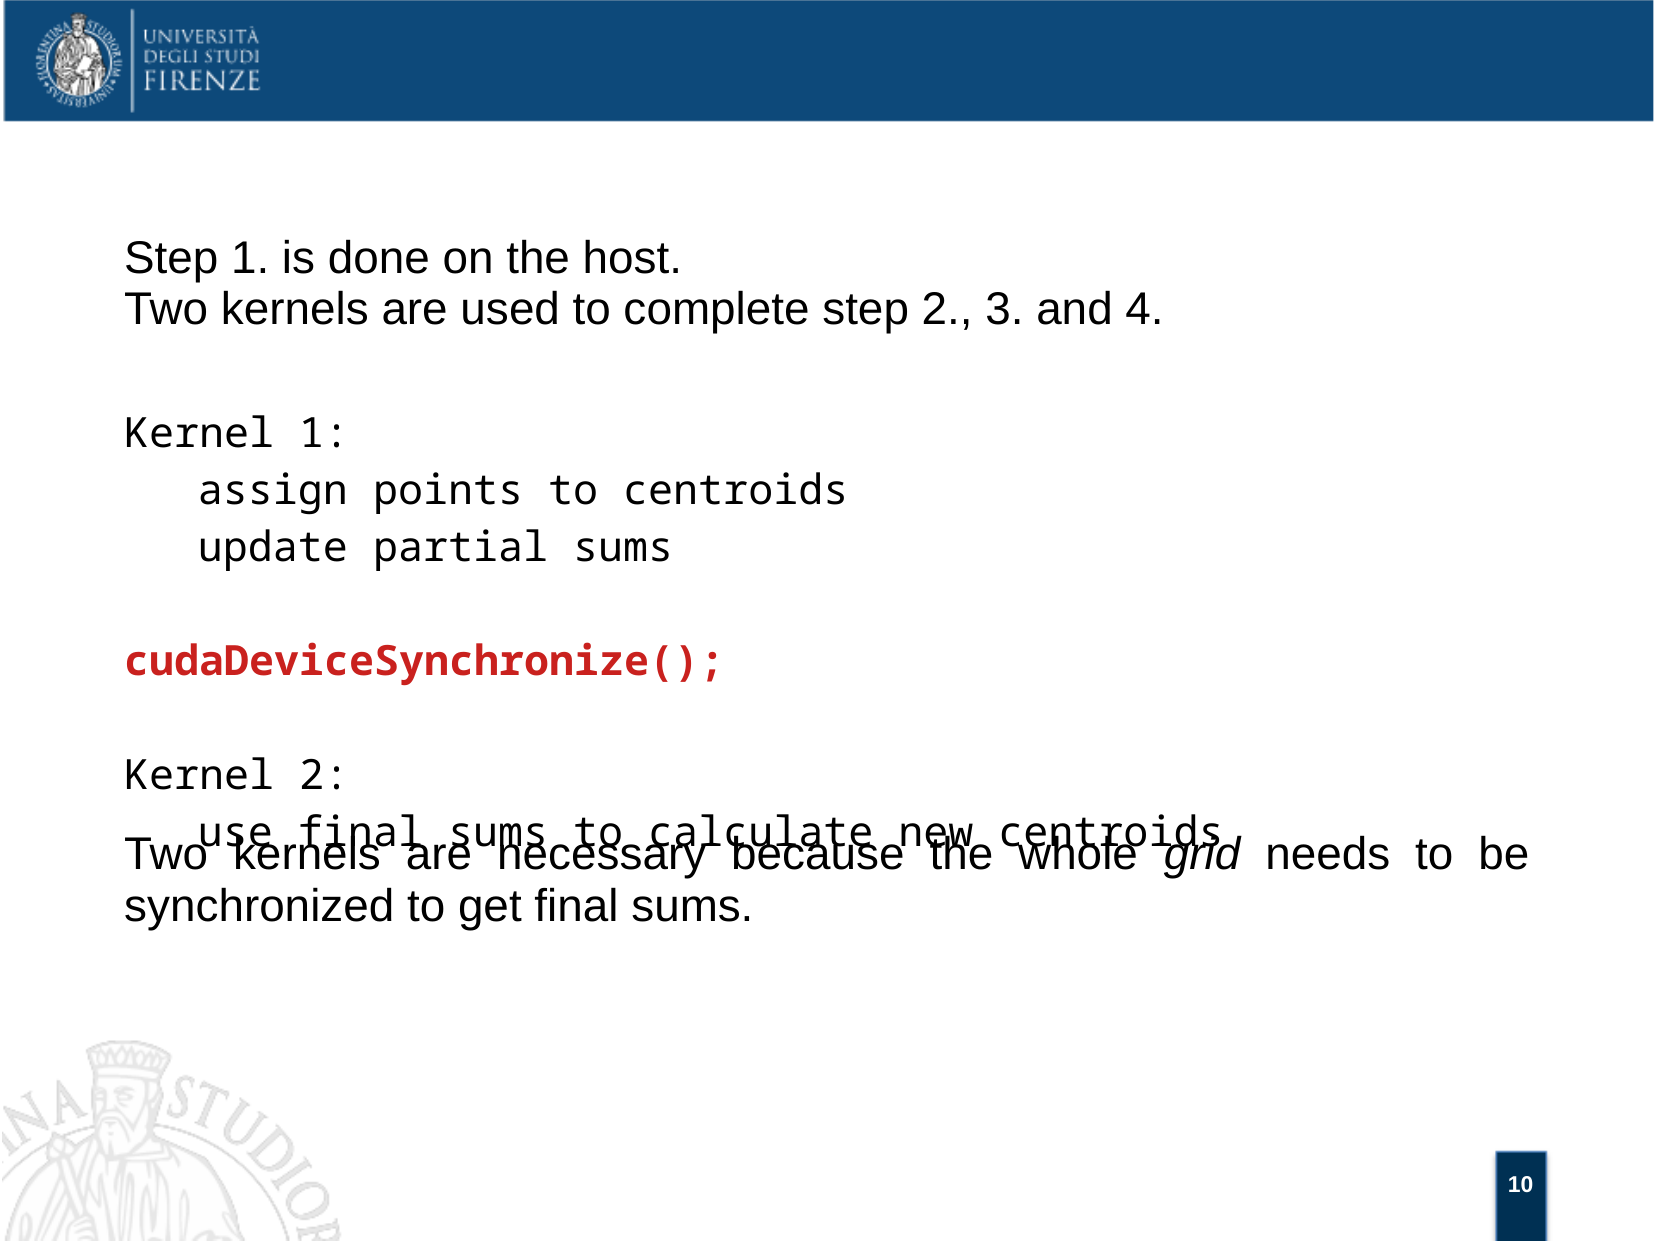

Step 1. is done on the host.
Two kernels are used to complete step 2., 3. and 4.
Kernel 1:
	assign points to centroids
	update partial sums
cudaDeviceSynchronize();
Kernel 2:
	use final sums to calculate new centroids
Two kernels are necessary because the whole grid needs to be synchronized to get final sums.
10